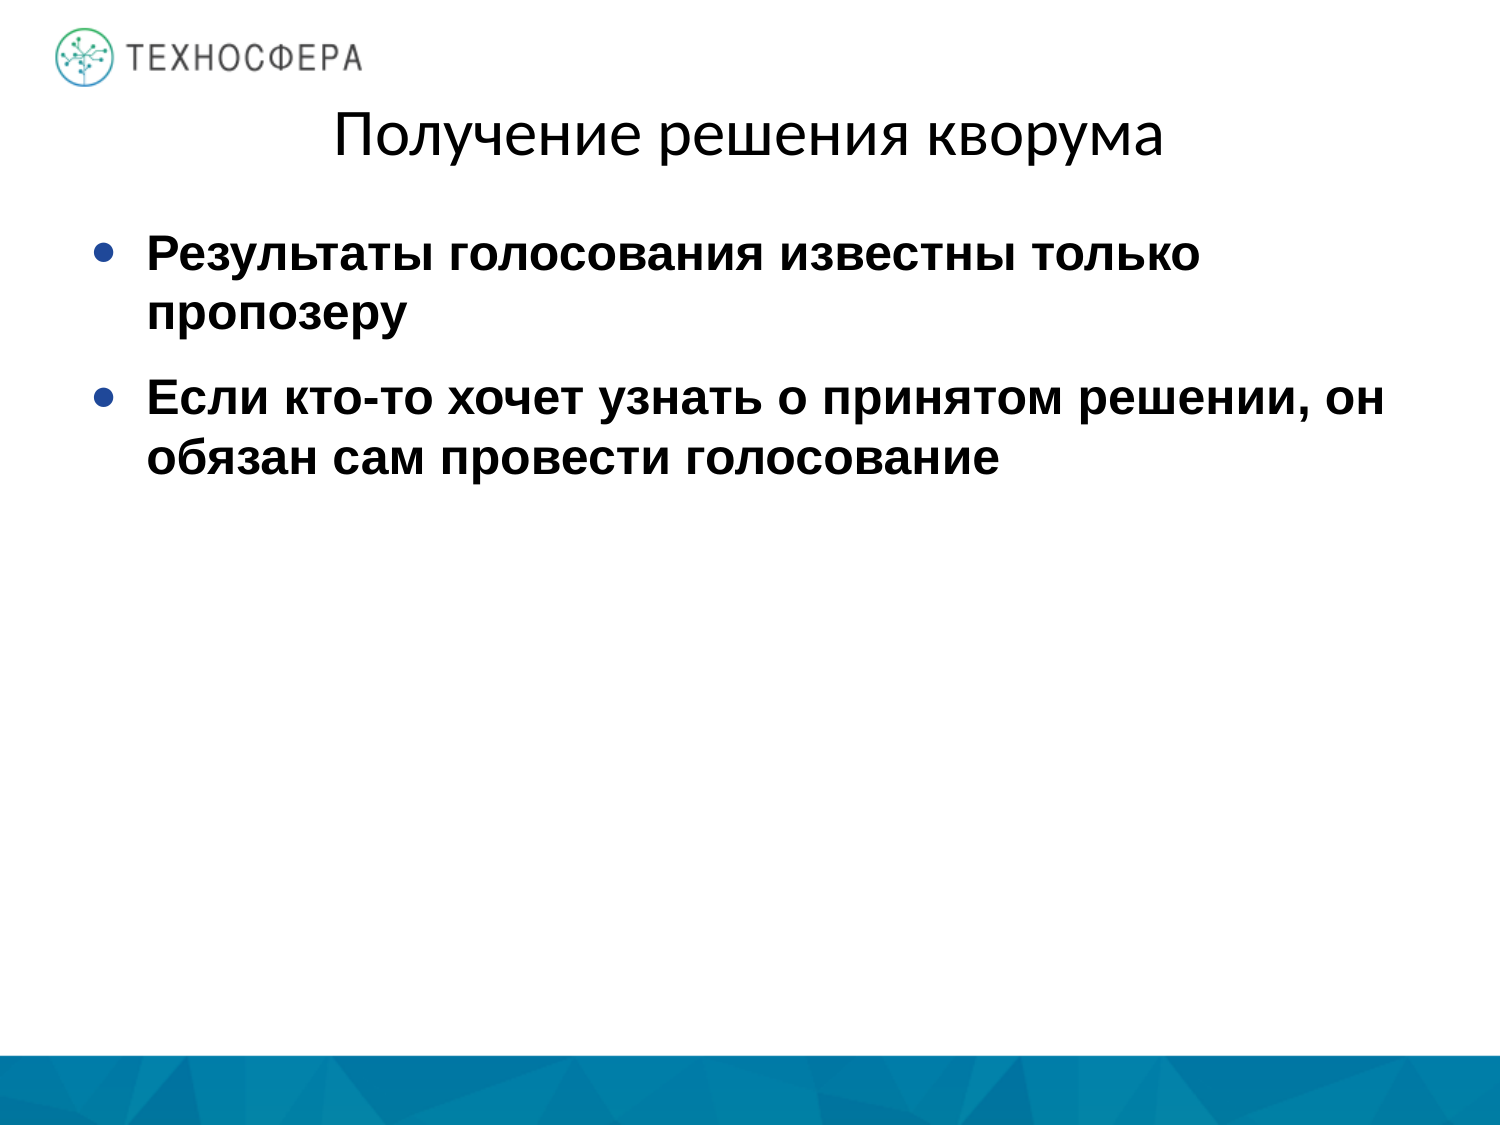

Получение решения кворума
# Результаты голосования известны только пропозеру
Если кто-то хочет узнать о принятом решении, он обязан сам провести голосование